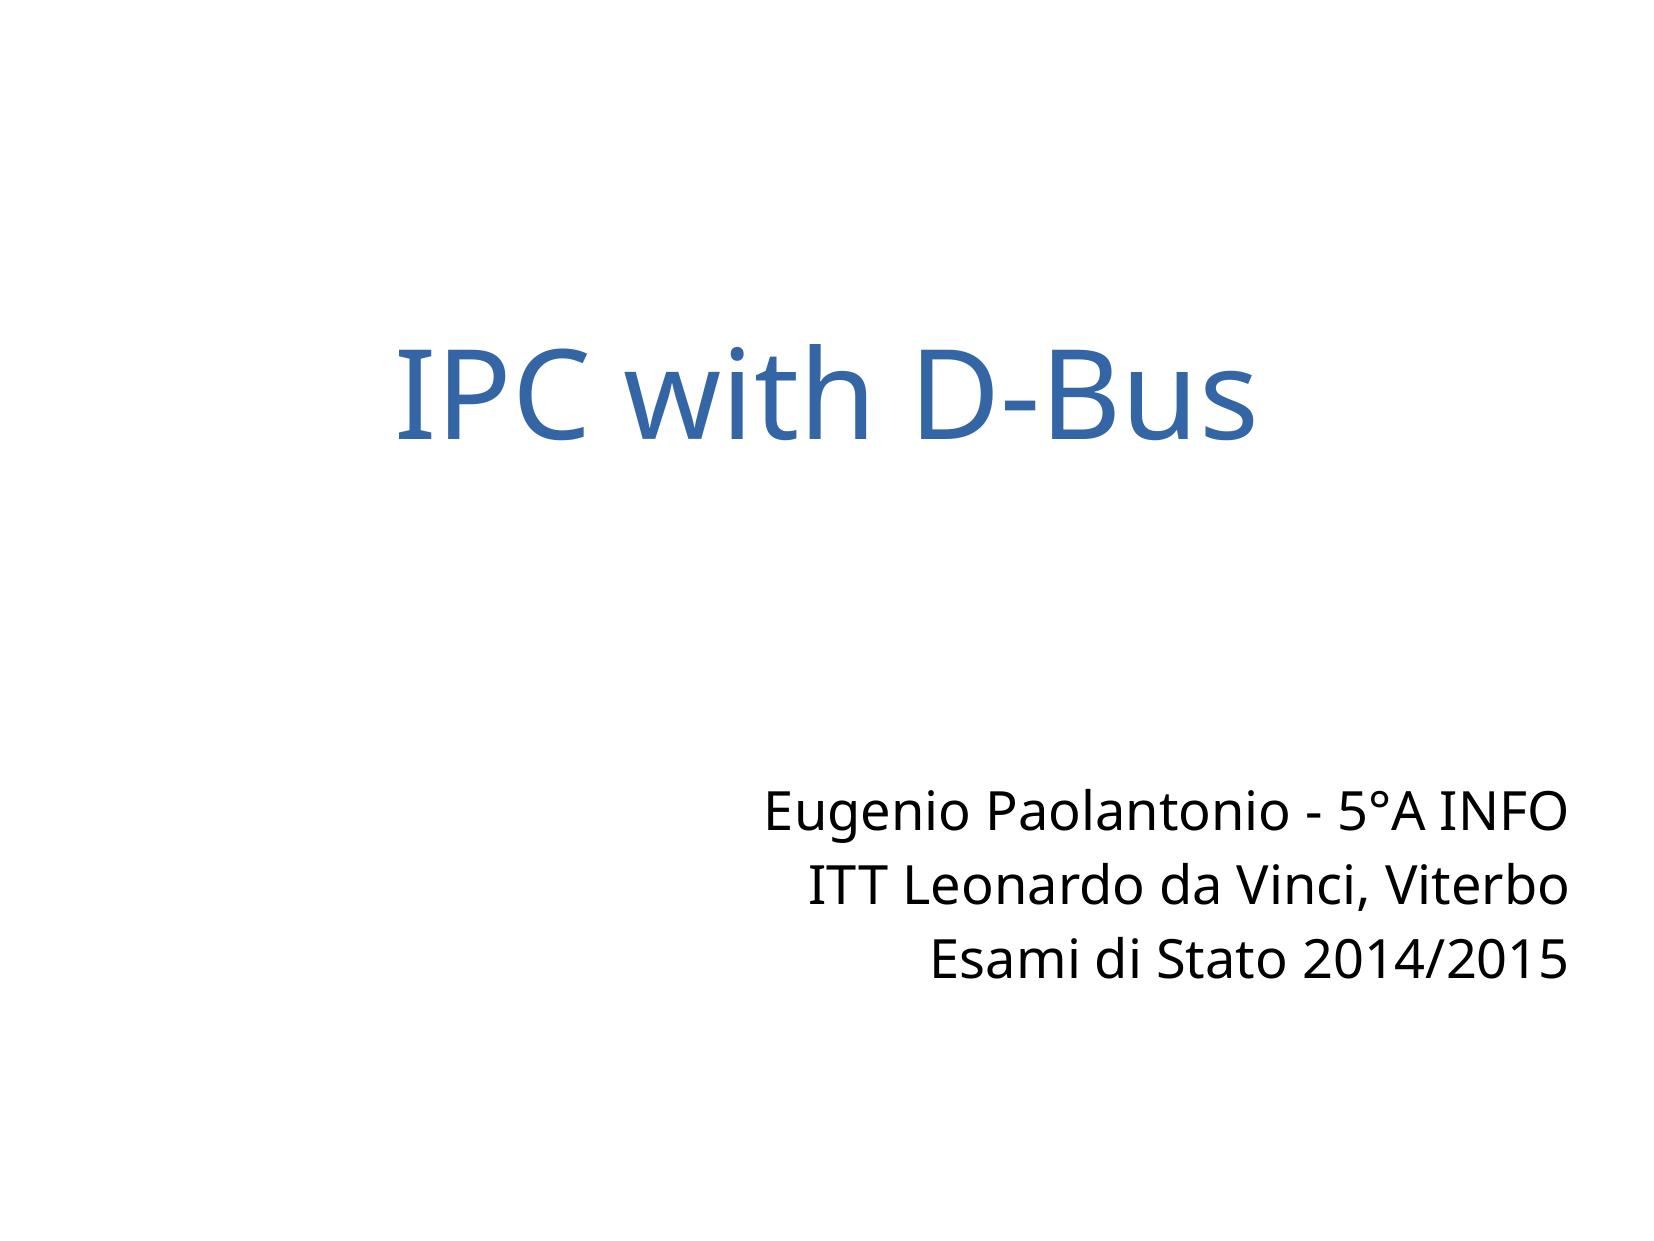

#
IPC with D-Bus
Eugenio Paolantonio - 5°A INFO
ITT Leonardo da Vinci, Viterbo
Esami di Stato 2014/2015